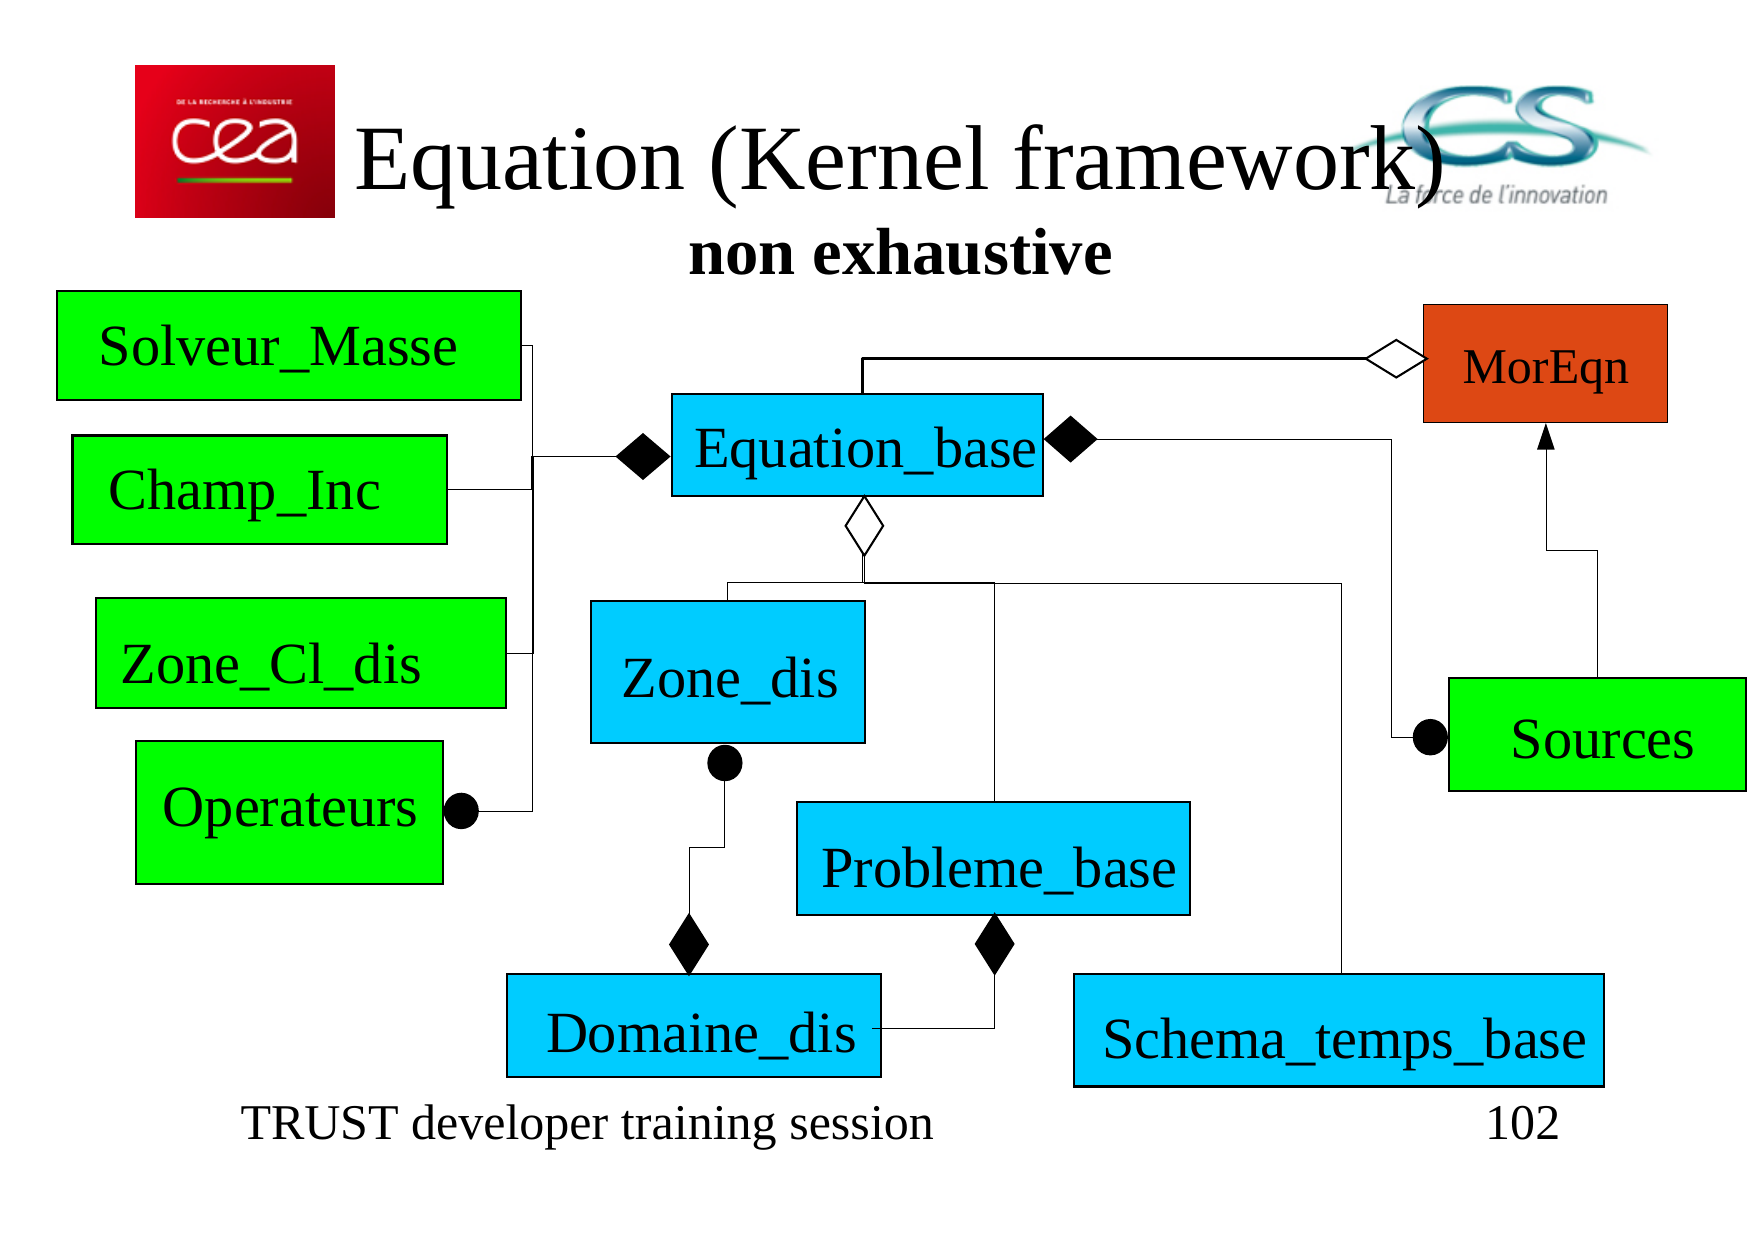

# Equation (Kernel framework) non exhaustive
Solveur_Masse
MorEqn
Equation_base
Champ_Inc
Zone_Cl_dis
Zone_dis
Sources
Operateurs
Probleme_base
Schema_temps_base
Domaine_dis
TRUST developer training session
102